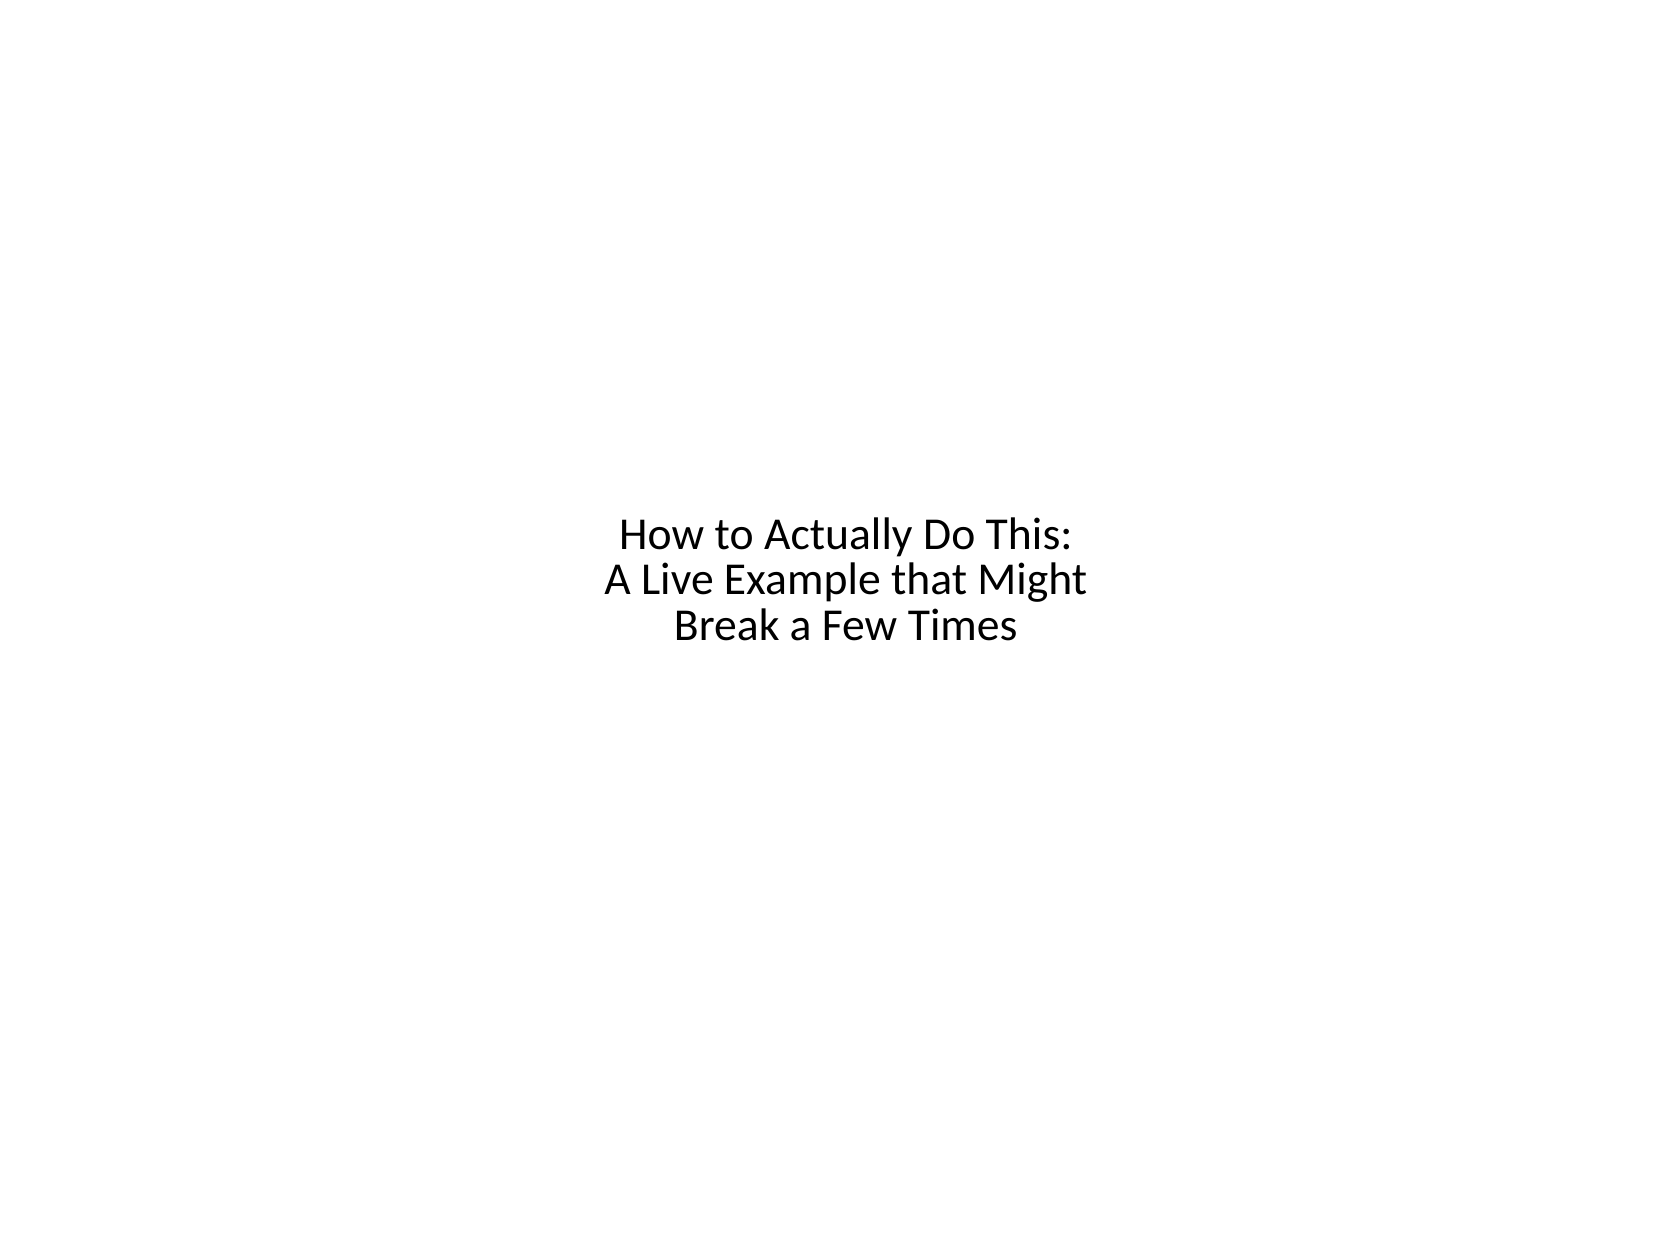

# How to Actually Do This: A Live Example that Might Break a Few Times